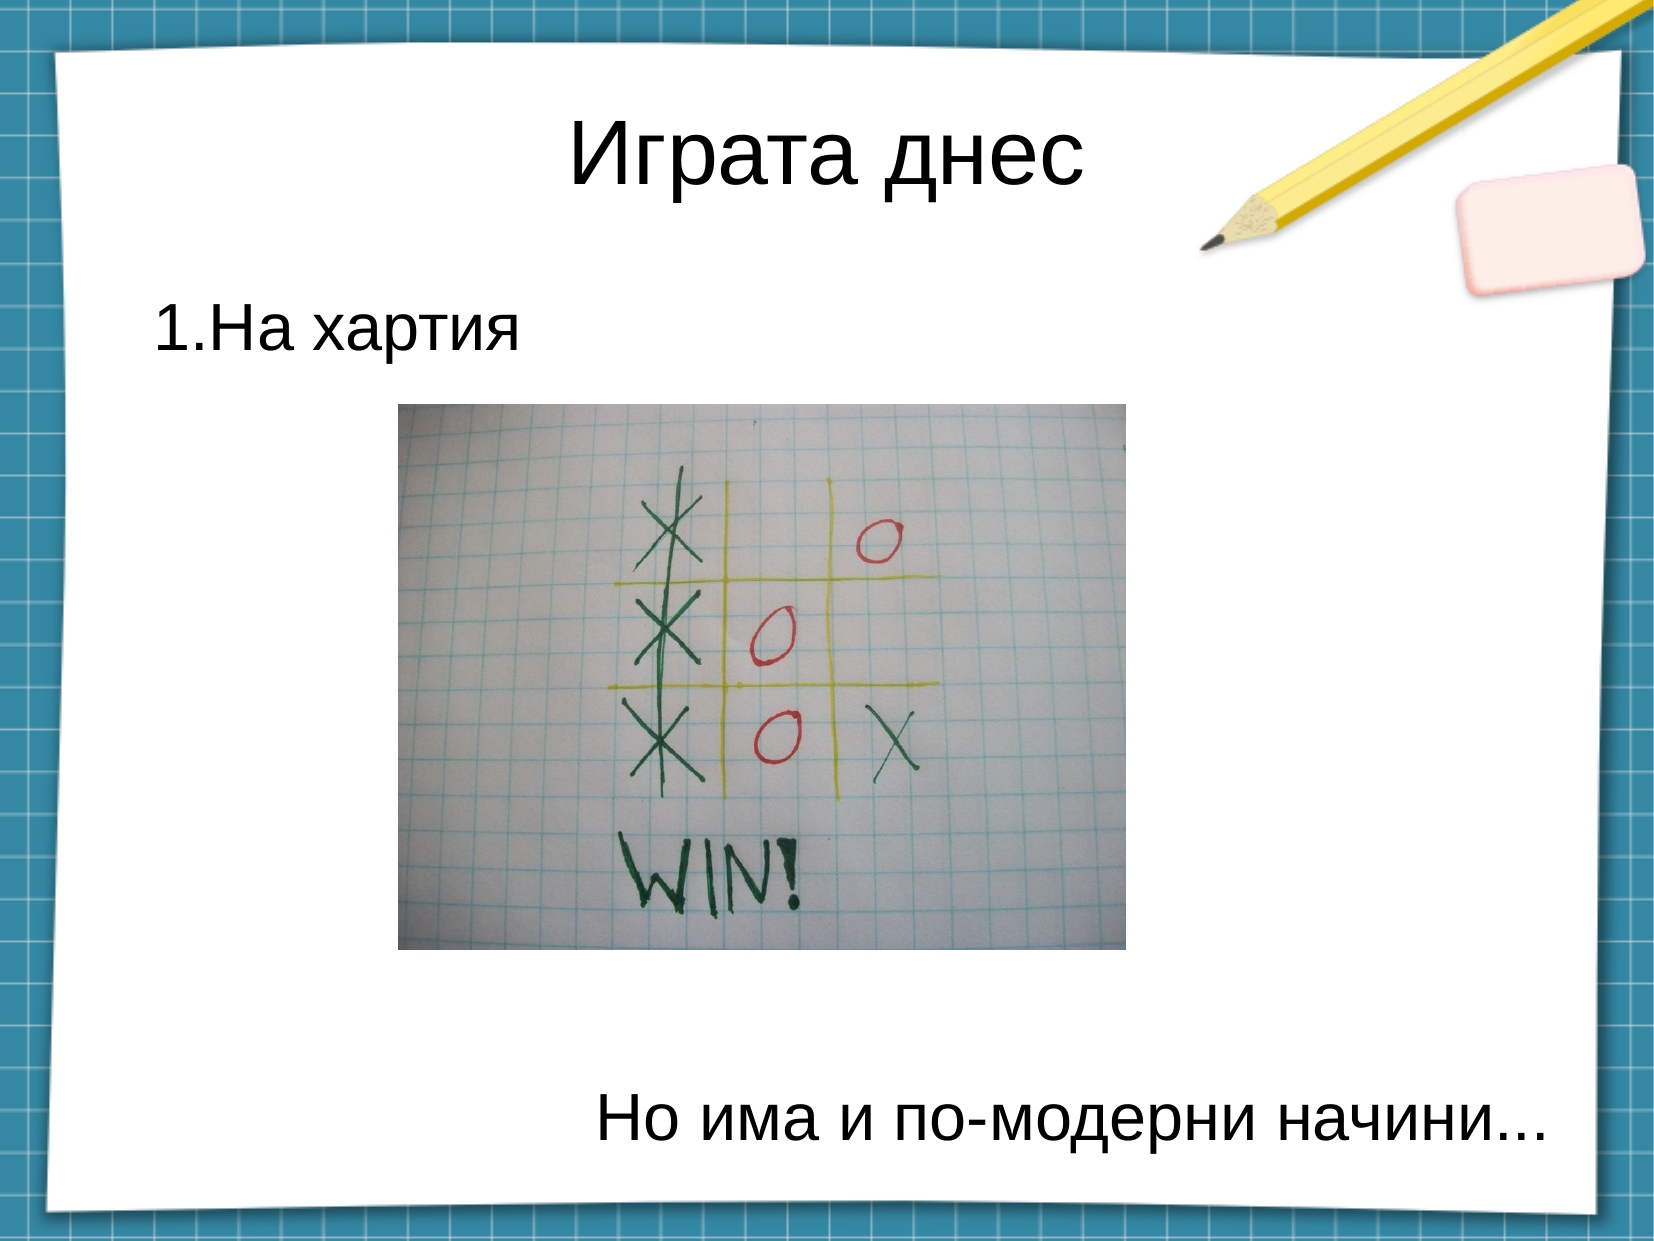

# Играта днес
1.На хартия
Но има и по-модерни начини...